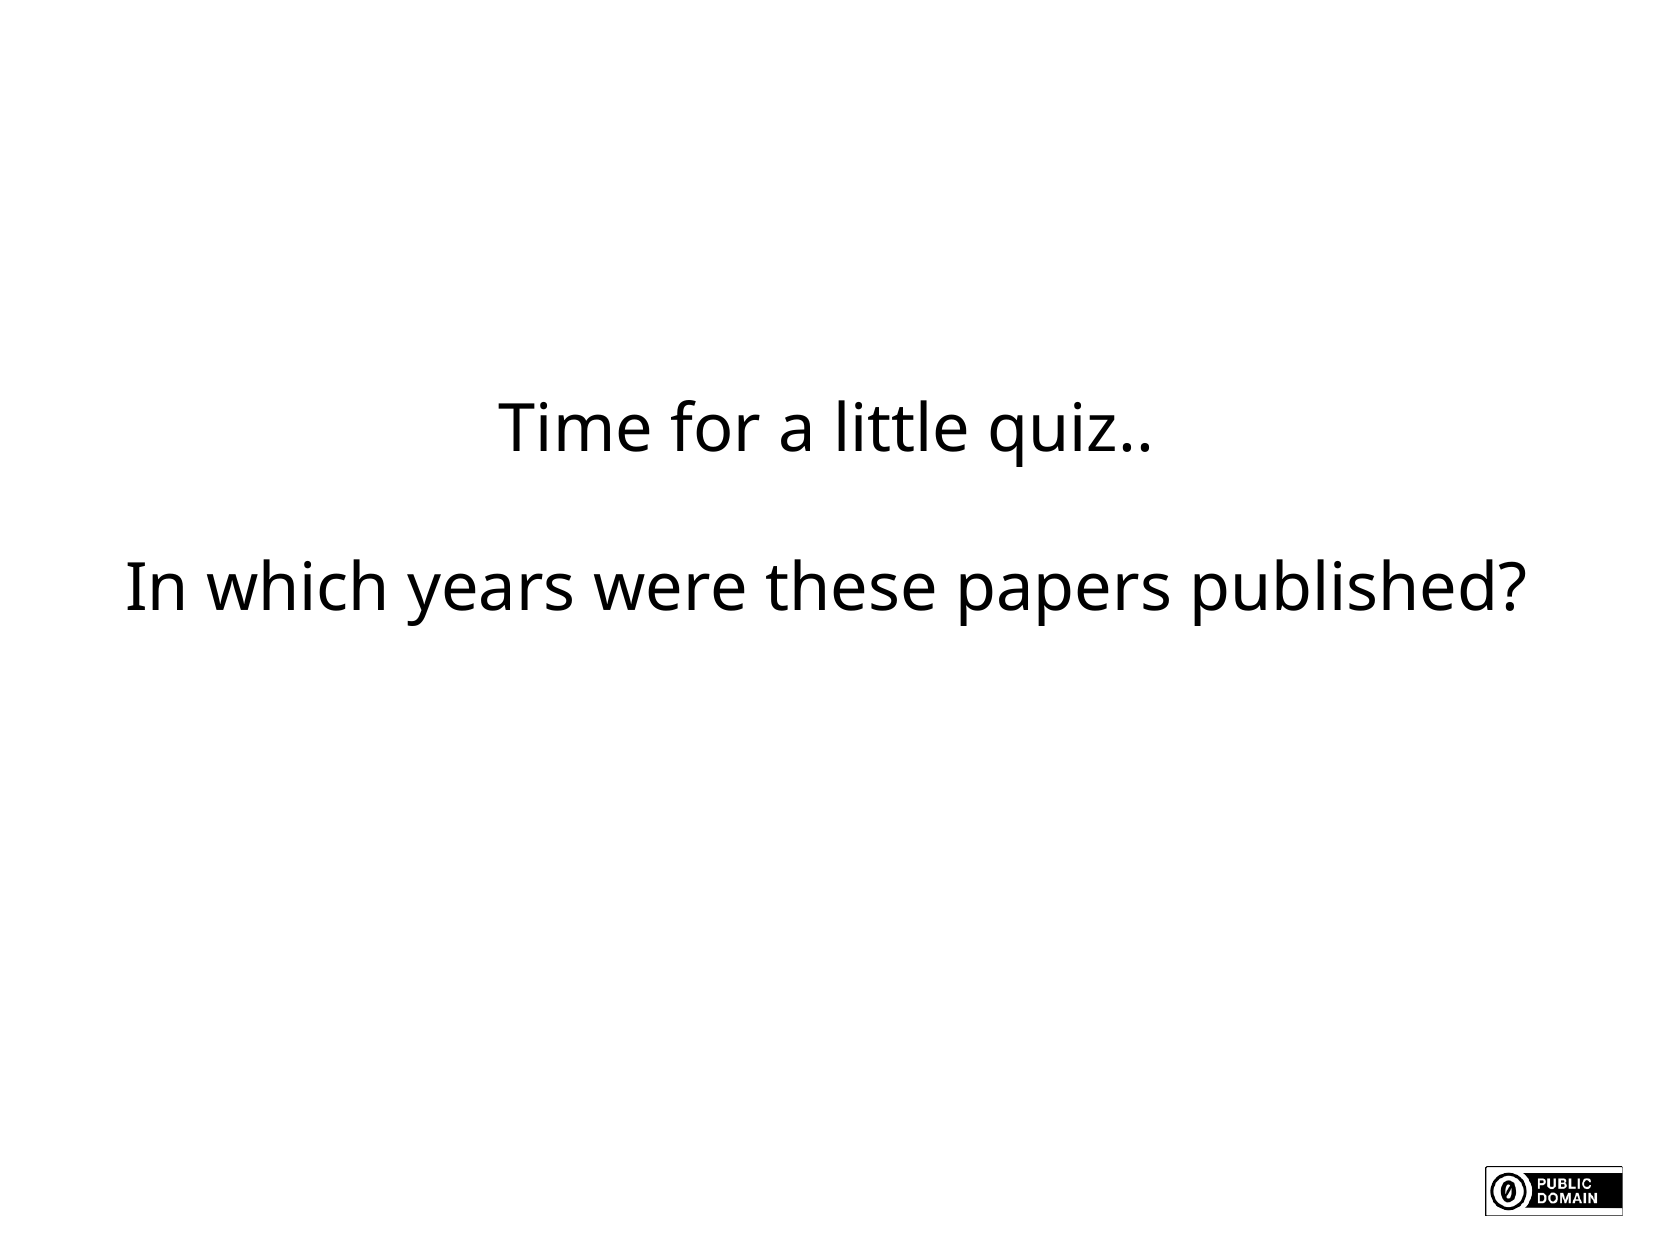

# Time for a little quiz.. In which years were these papers published?